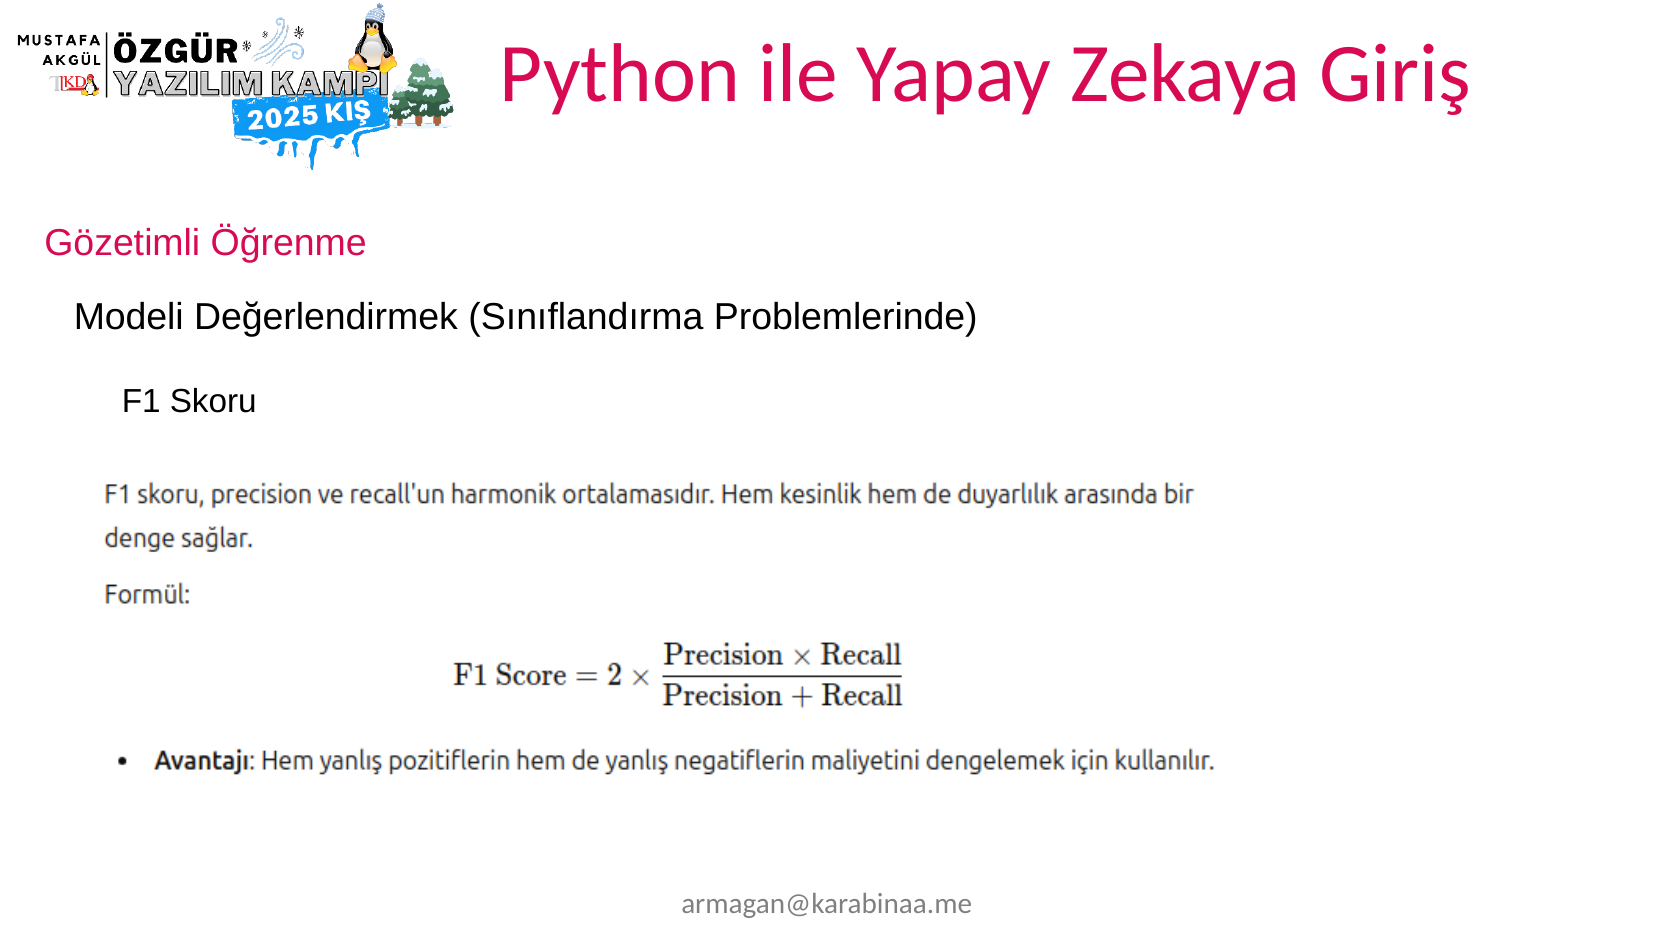

Python ile Yapay Zekaya Giriş
Gözetimli Öğrenme
Modeli Değerlendirmek (Sınıflandırma Problemlerinde)
F1 Skoru
armagan@karabinaa.me